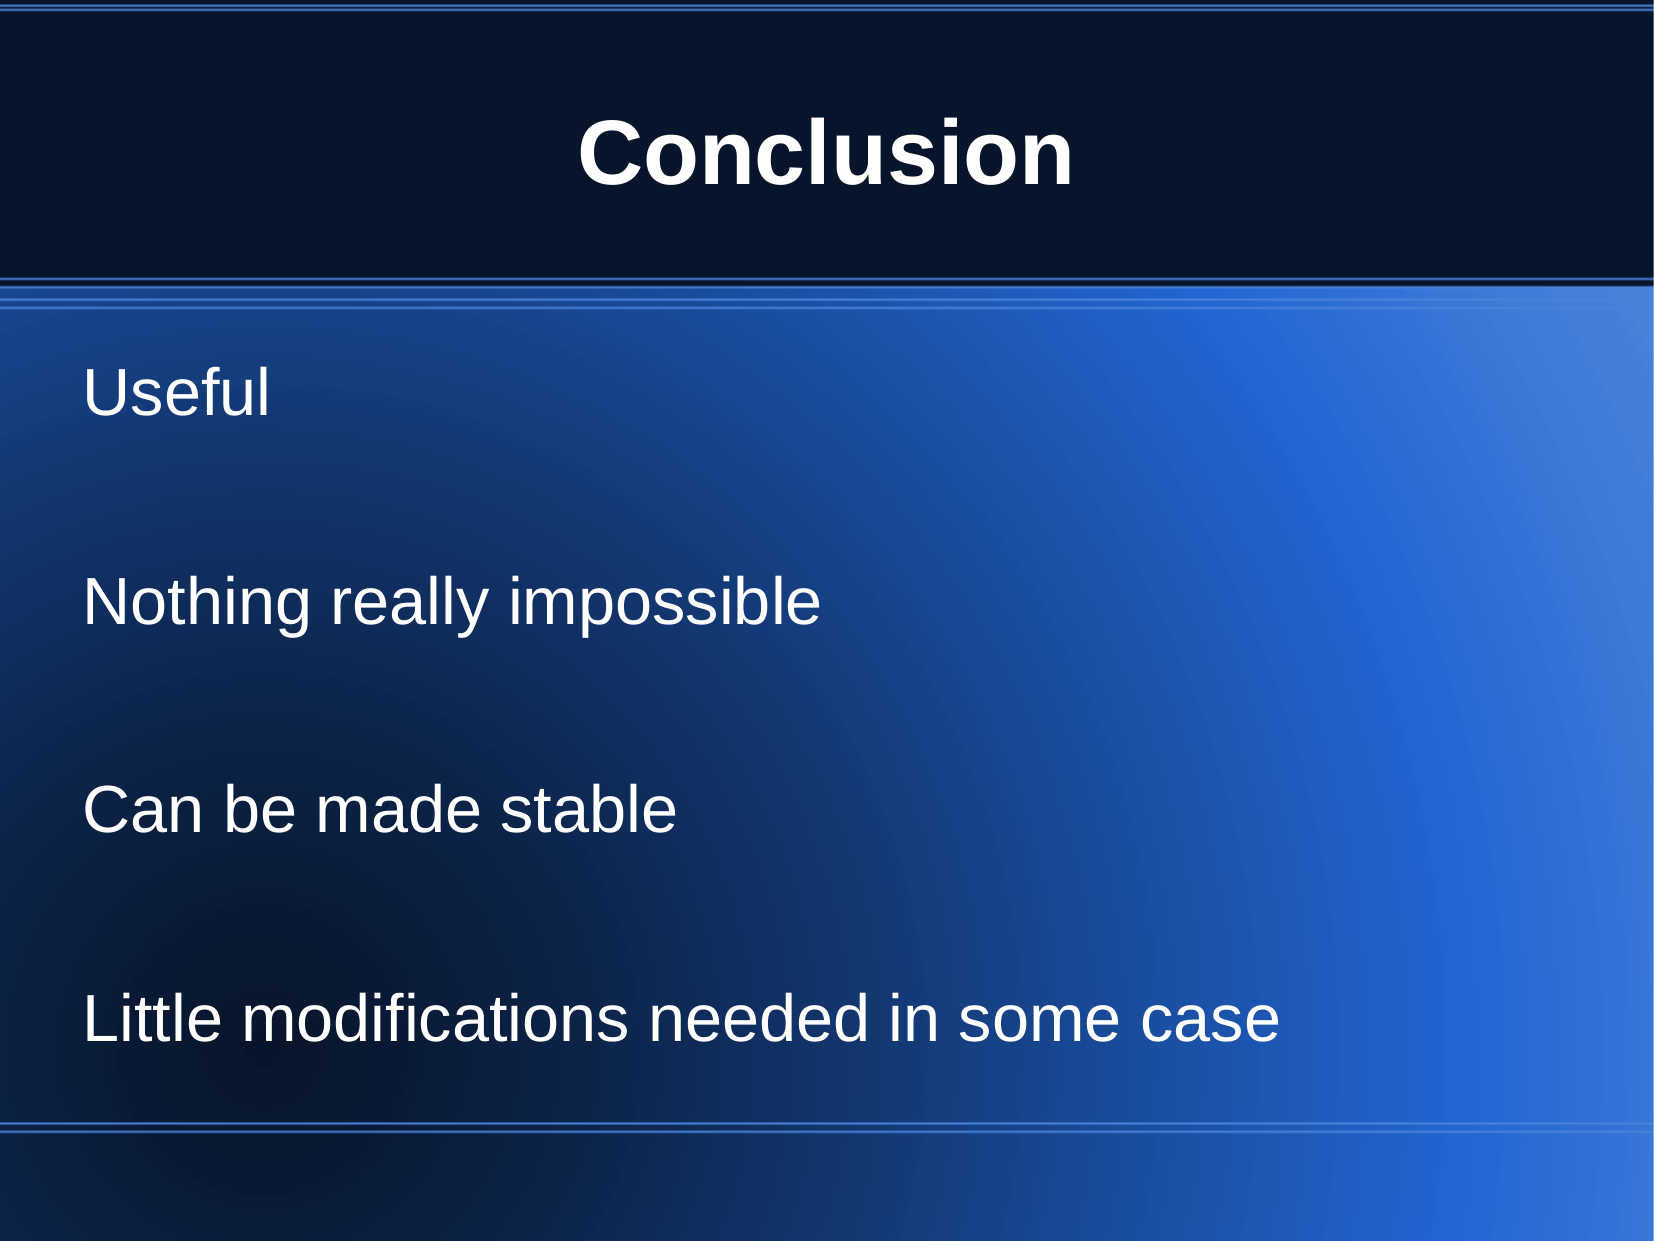

# Conclusion
Useful
Nothing really impossible
Can be made stable
Little modifications needed in some case